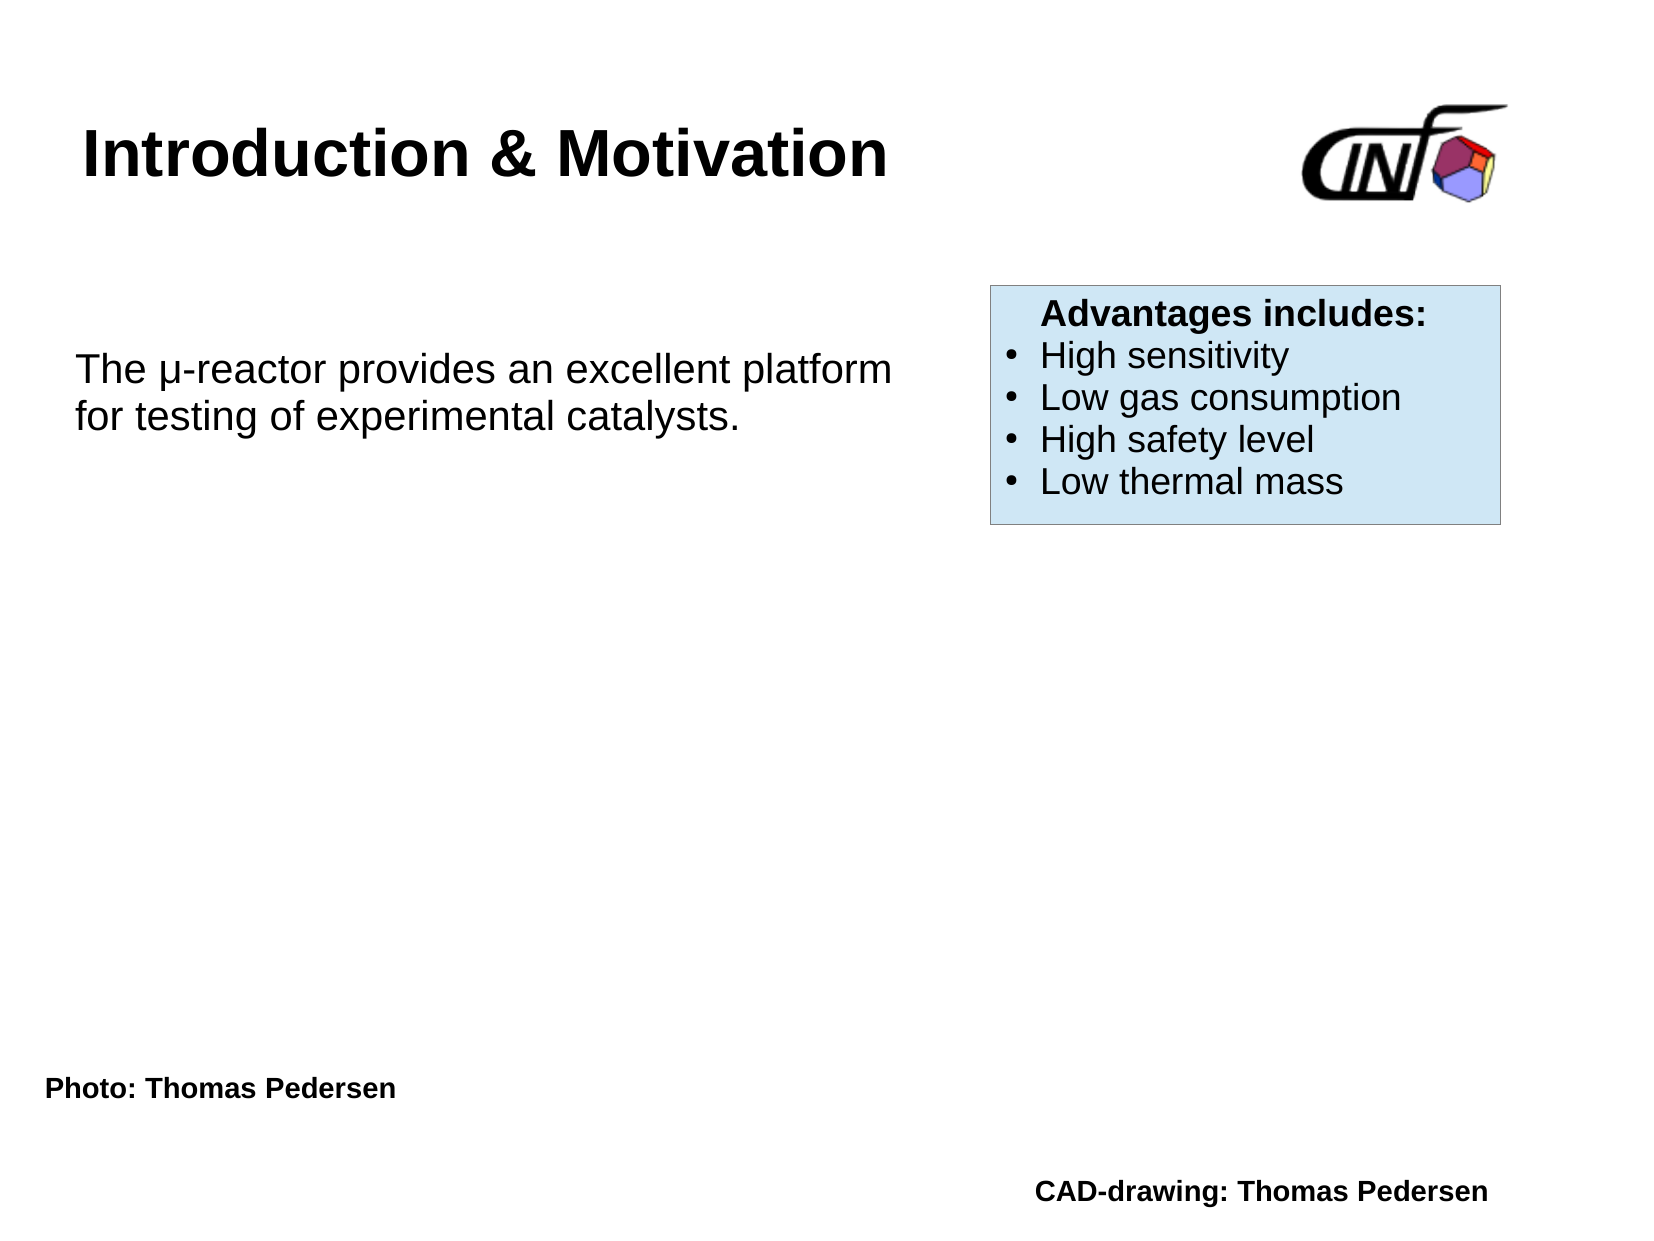

# Introduction & Motivation
The μ-reactor provides an excellent platform for testing of experimental catalysts.
Advantages includes:
High sensitivity
Low gas consumption
High safety level
Low thermal mass
Photo: Thomas Pedersen
CAD-drawing: Thomas Pedersen